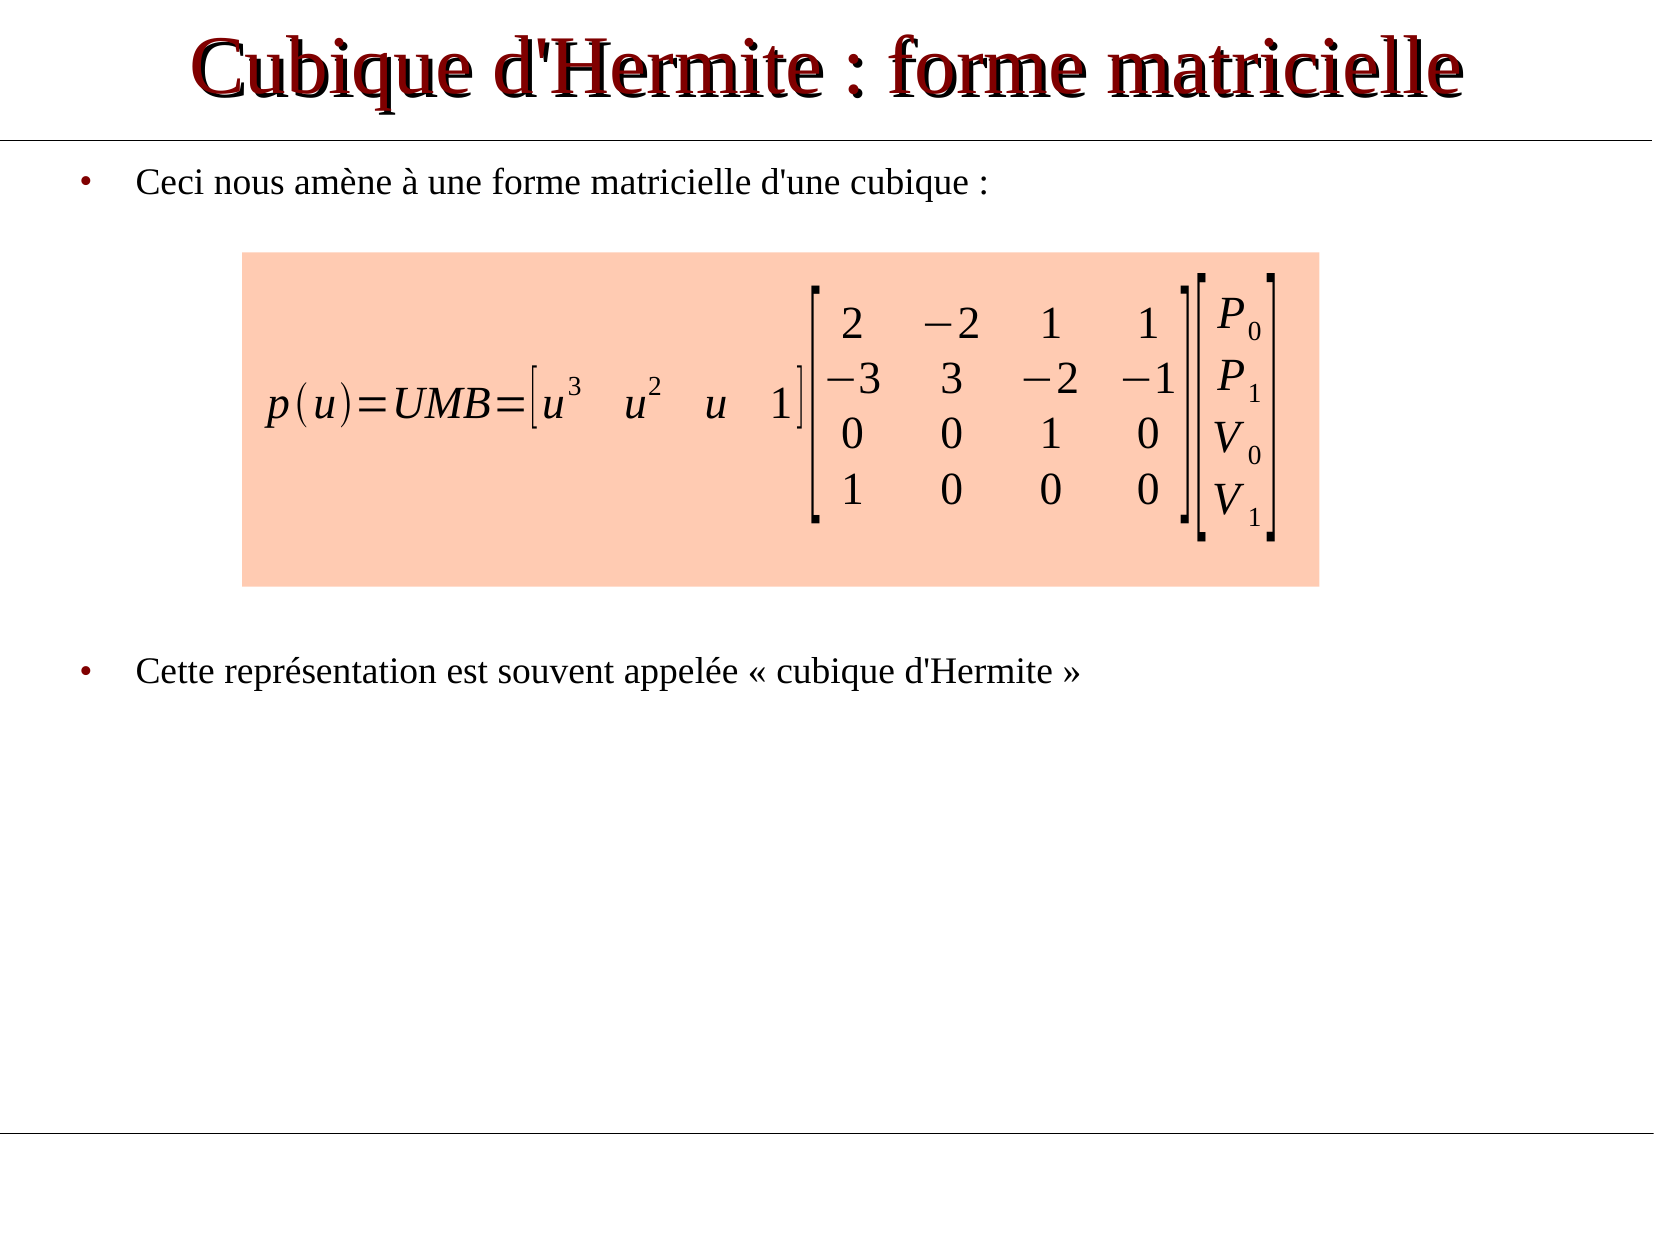

# Cubique d'Hermite : forme matricielle
Ceci nous amène à une forme matricielle d'une cubique :
Cette représentation est souvent appelée « cubique d'Hermite »